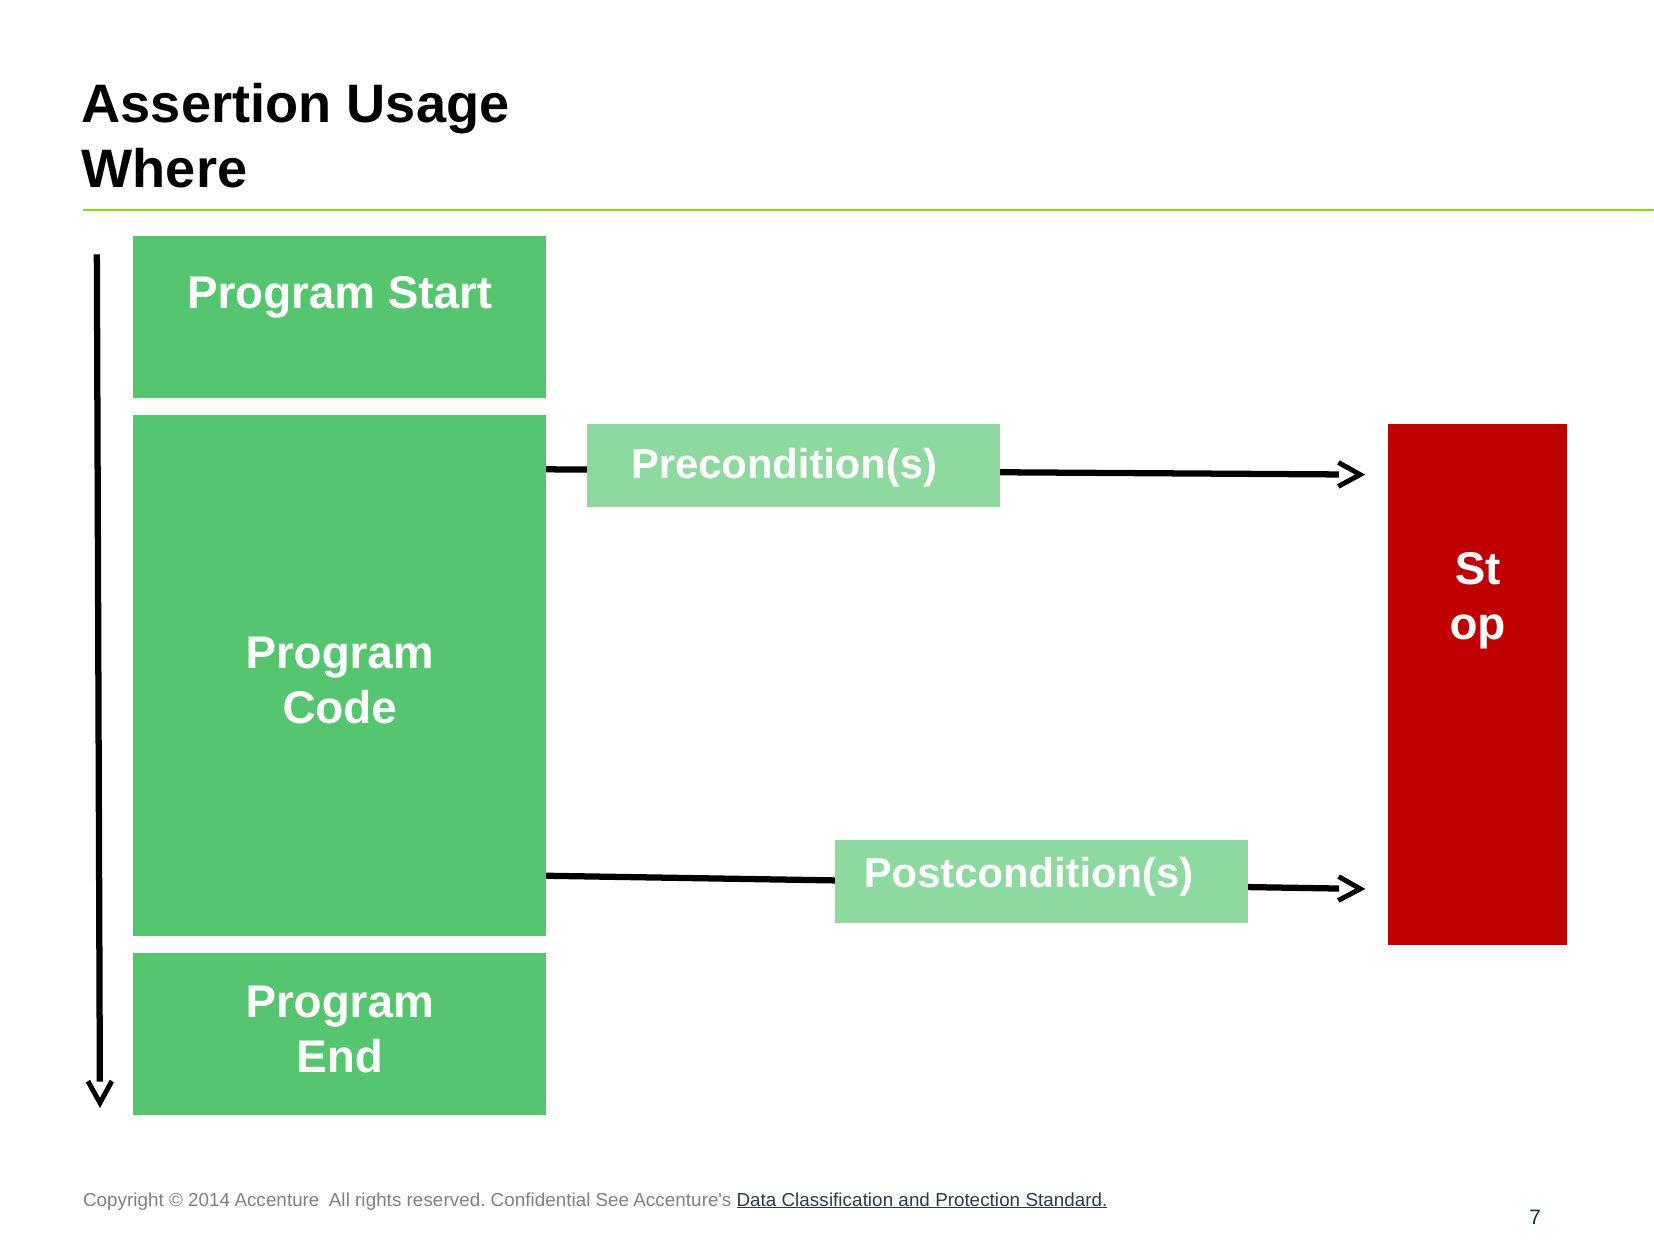

# Assertion Usage Where
Program Start
Precondition(s)
Stop
Program Code
Condition(s)
Postcondition(s)
Program End
7